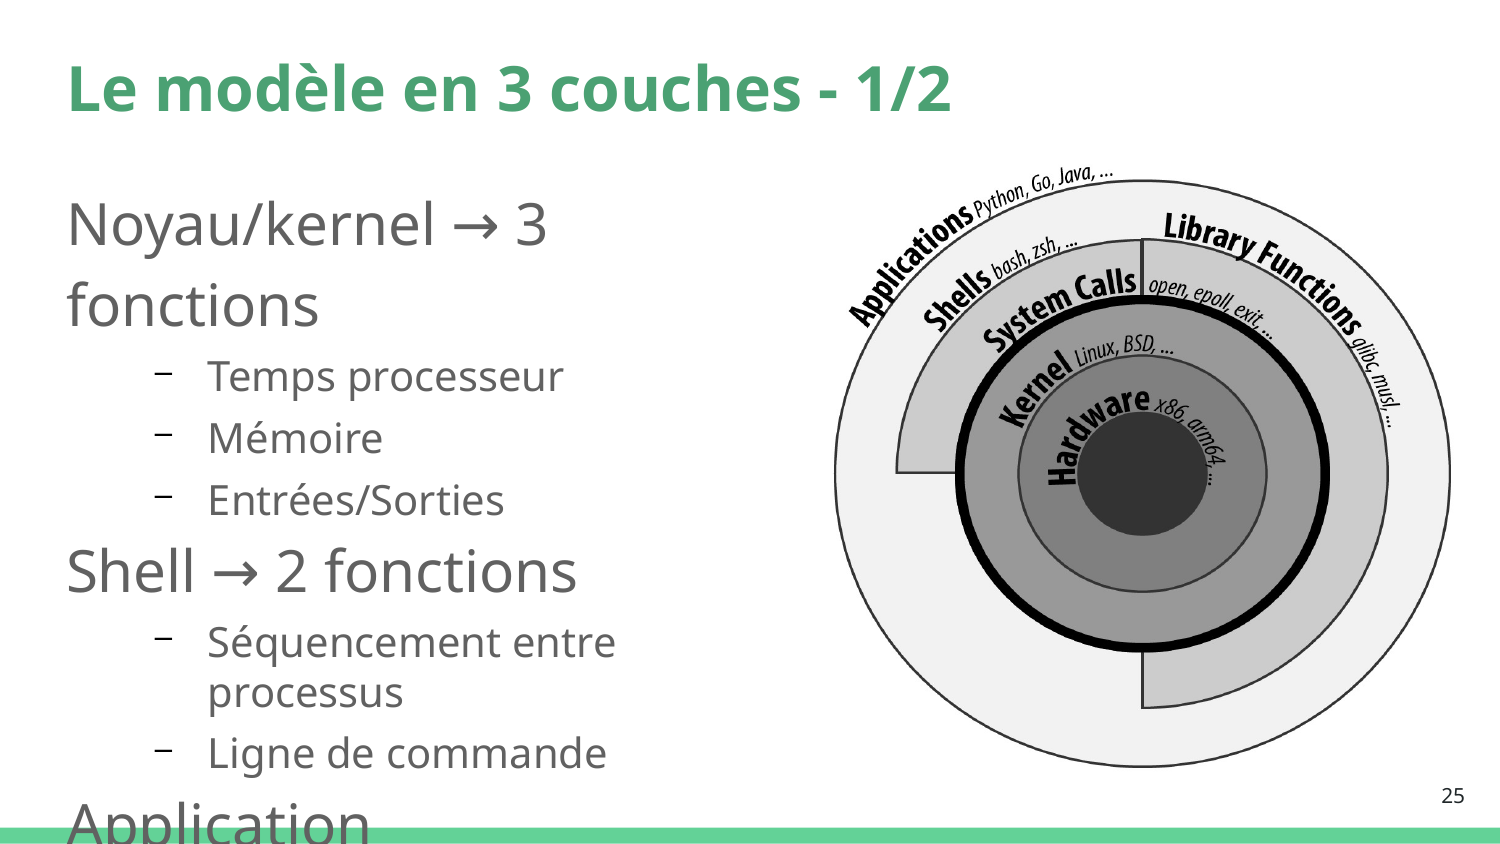

# Le modèle en 3 couches - 1/2
Noyau/kernel → 3 fonctions
Temps processeur
Mémoire
Entrées/Sorties
Shell → 2 fonctions
Séquencement entre processus
Ligne de commande
Application
Tous les processus utilisateur